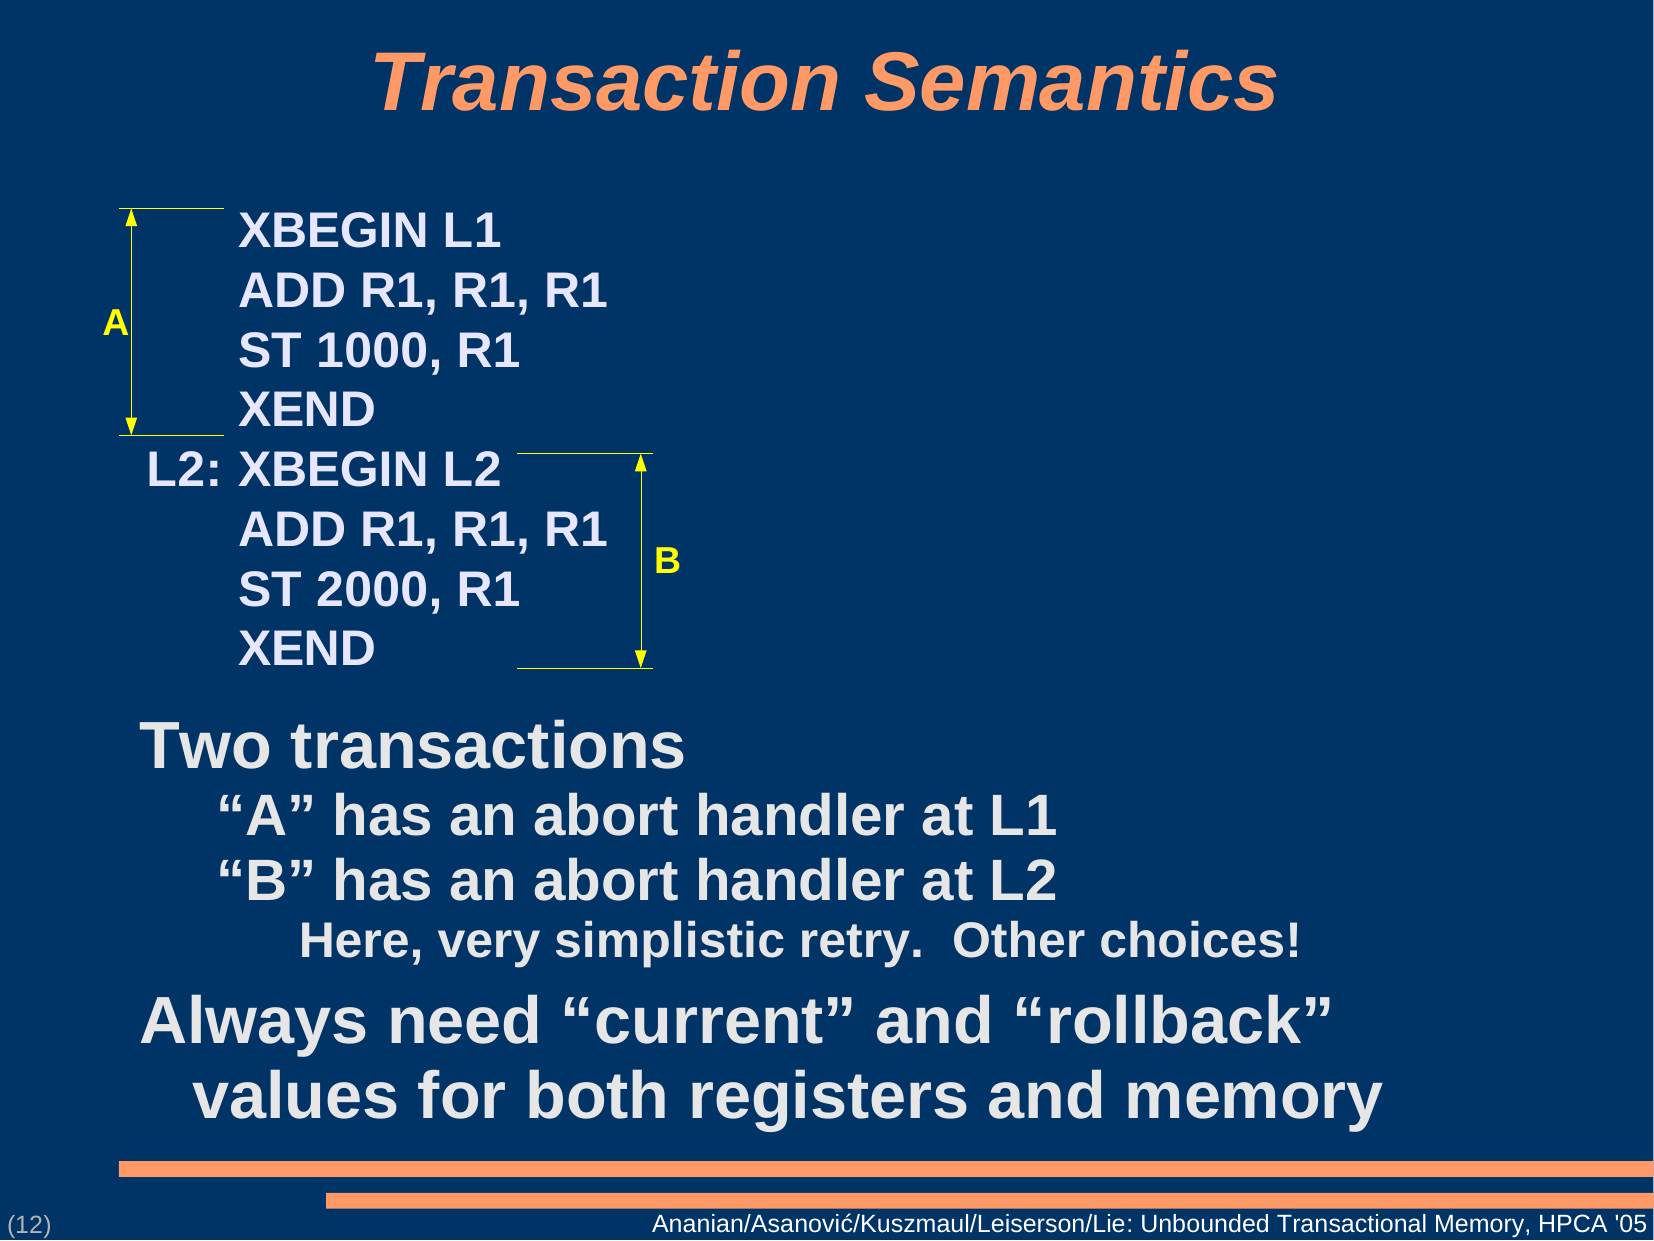

# Transaction Semantics
Two transactions
“A” has an abort handler at L1
“B” has an abort handler at L2
Here, very simplistic retry. Other choices!
Always need “current” and “rollback” values for both registers and memory